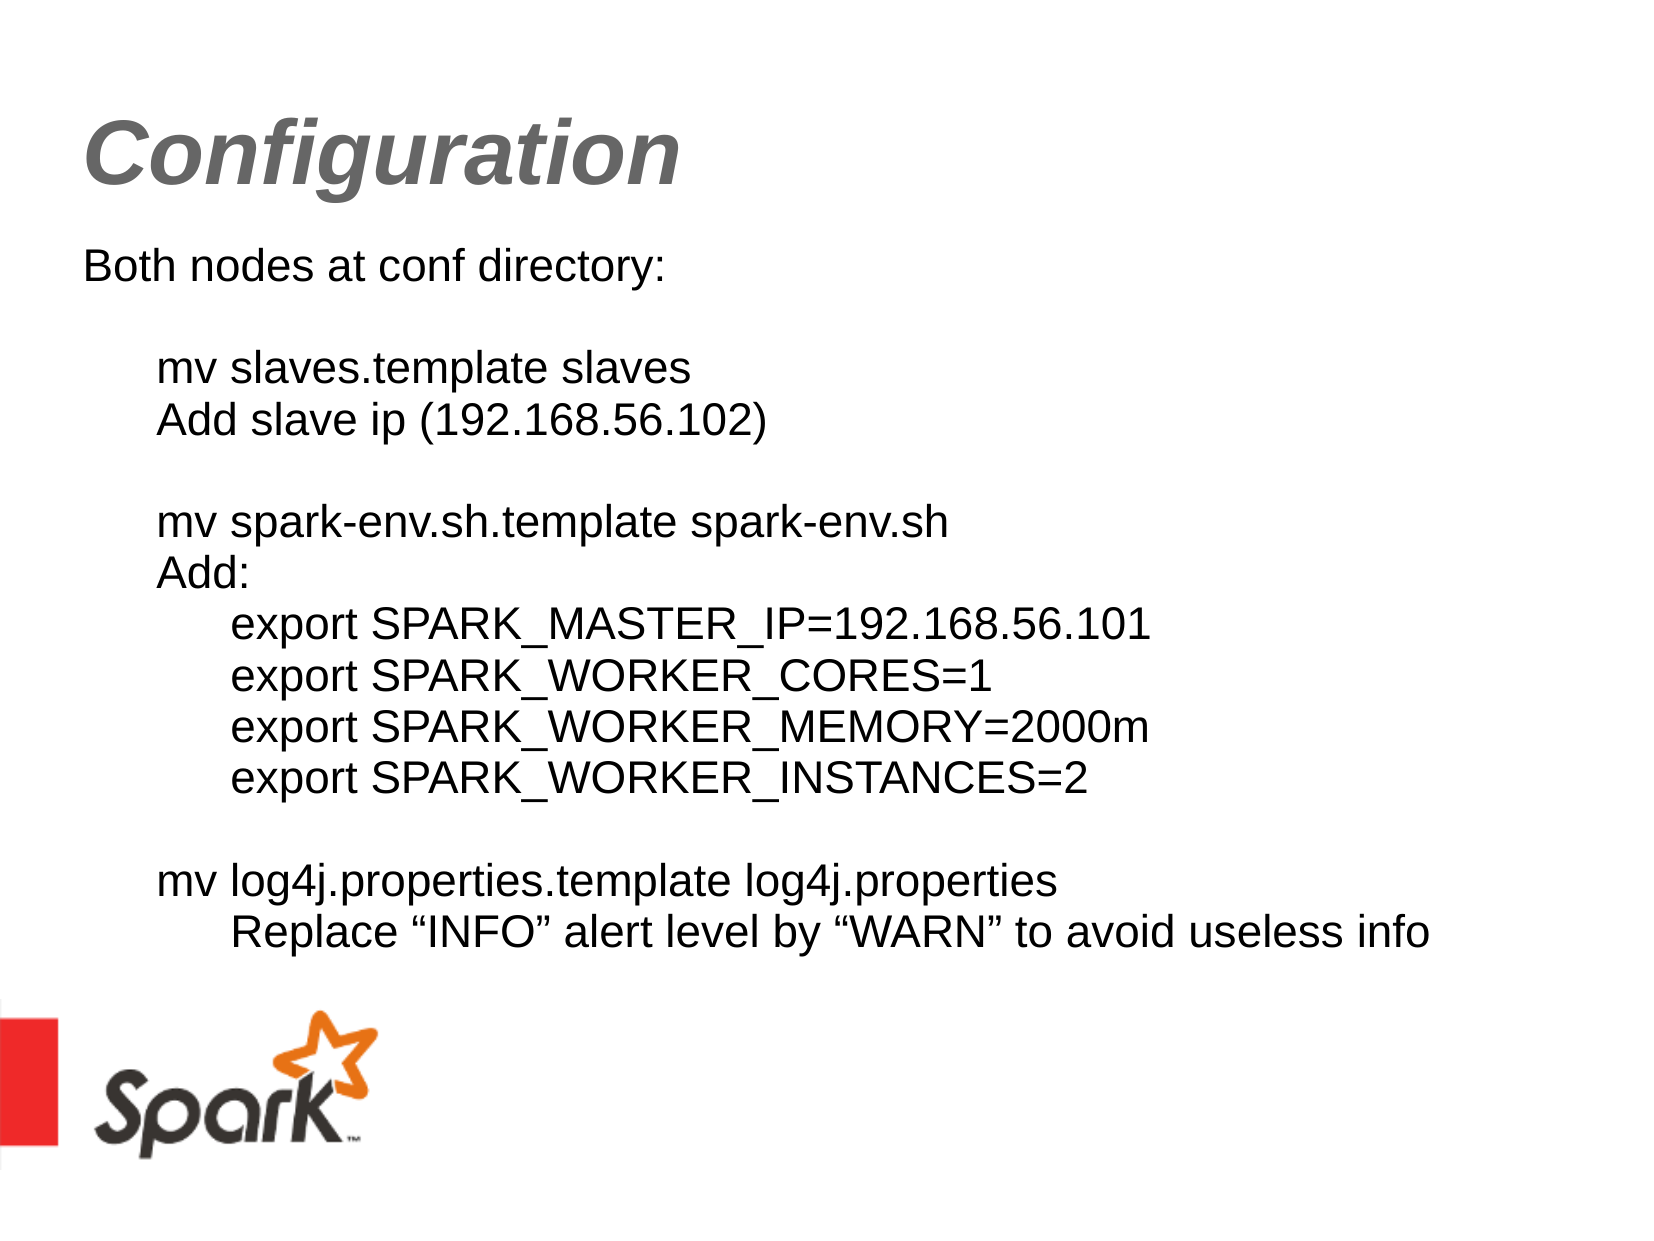

# Configuration
Both nodes at conf directory:
	mv slaves.template slaves
	Add slave ip (192.168.56.102)
	mv spark-env.sh.template spark-env.sh
	Add:
		export SPARK_MASTER_IP=192.168.56.101
		export SPARK_WORKER_CORES=1
		export SPARK_WORKER_MEMORY=2000m
		export SPARK_WORKER_INSTANCES=2
	mv log4j.properties.template log4j.properties
		Replace “INFO” alert level by “WARN” to avoid useless info